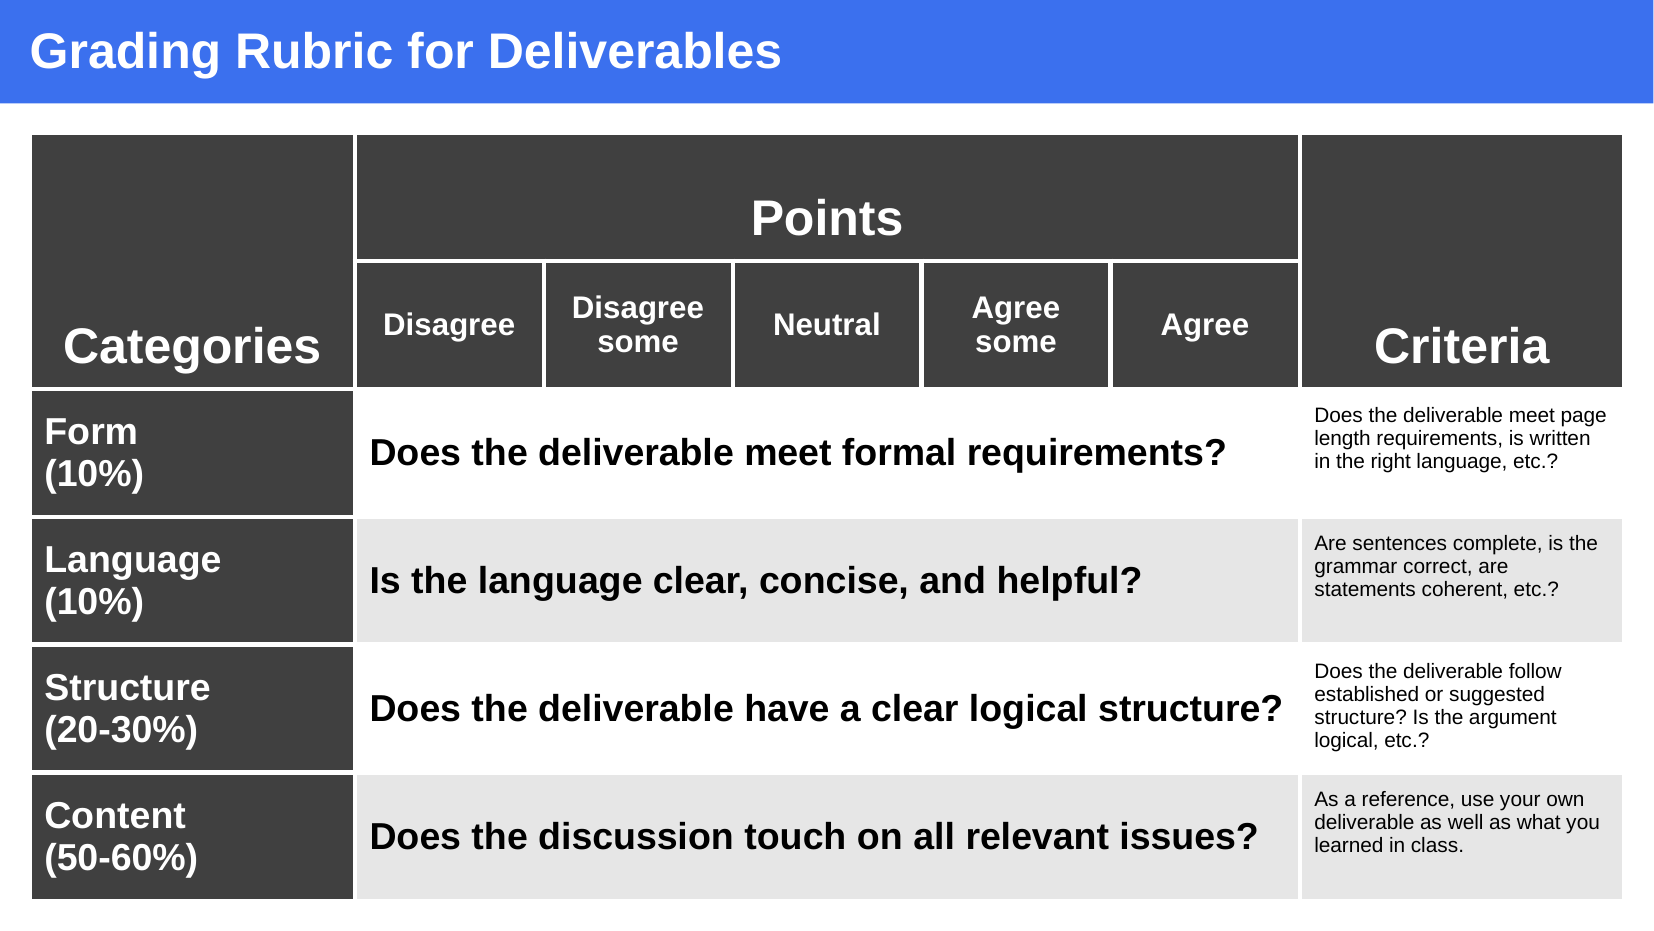

# Grading Rubric for Deliverables
| Categories | Points | | | | | Criteria |
| --- | --- | --- | --- | --- | --- | --- |
| | Disagree | Disagree some | Neutral | Agree some | Agree | |
| Form (10%) | Does the deliverable meet formal requirements? | | | | | Does the deliverable meet page length requirements, is written in the right language, etc.? |
| Language (10%) | Is the language clear, concise, and helpful? | | | | | Are sentences complete, is the grammar correct, are statements coherent, etc.? |
| Structure (20-30%) | Does the deliverable have a clear logical structure? | | | | | Does the deliverable follow established or suggested structure? Is the argument logical, etc.? |
| Content (50-60%) | Does the discussion touch on all relevant issues? | | | | | As a reference, use your own deliverable as well as what you learned in class. |
Free / Libre and Open Source Software
12
© 2019 Dirk Riehle - Some Rights Reserved